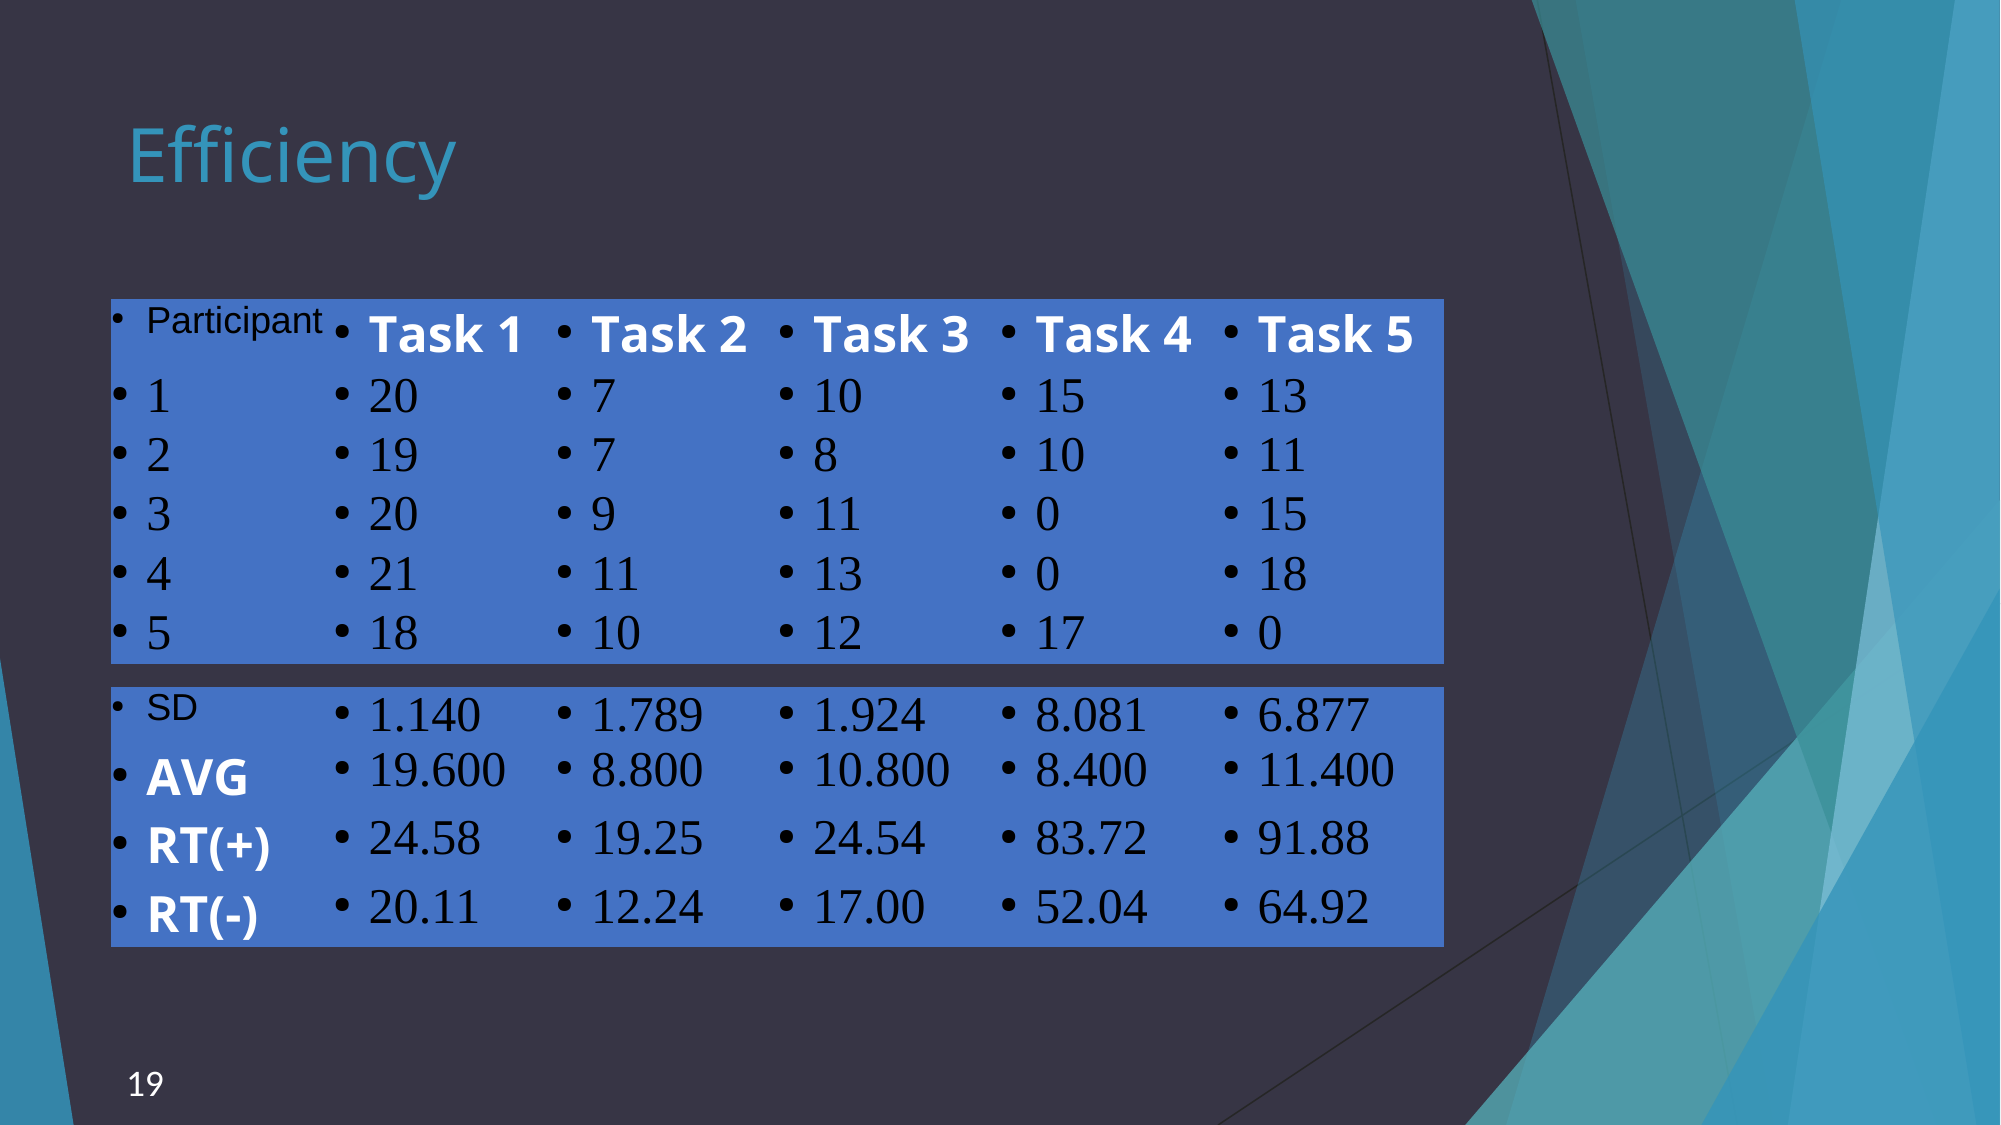

# Efficiency
| Participant | Task 1 | Task 2 | Task 3 | Task 4 | Task 5 |
| --- | --- | --- | --- | --- | --- |
| 1 | 20 | 7 | 10 | 15 | 13 |
| 2 | 19 | 7 | 8 | 10 | 11 |
| 3 | 20 | 9 | 11 | 0 | 15 |
| 4 | 21 | 11 | 13 | 0 | 18 |
| 5 | 18 | 10 | 12 | 17 | 0 |
| SD | 1.140 | 1.789 | 1.924 | 8.081 | 6.877 |
| --- | --- | --- | --- | --- | --- |
| AVG | 19.600 | 8.800 | 10.800 | 8.400 | 11.400 |
| RT(+) | 24.58 | 19.25 | 24.54 | 83.72 | 91.88 |
| RT(-) | 20.11 | 12.24 | 17.00 | 52.04 | 64.92 |
19